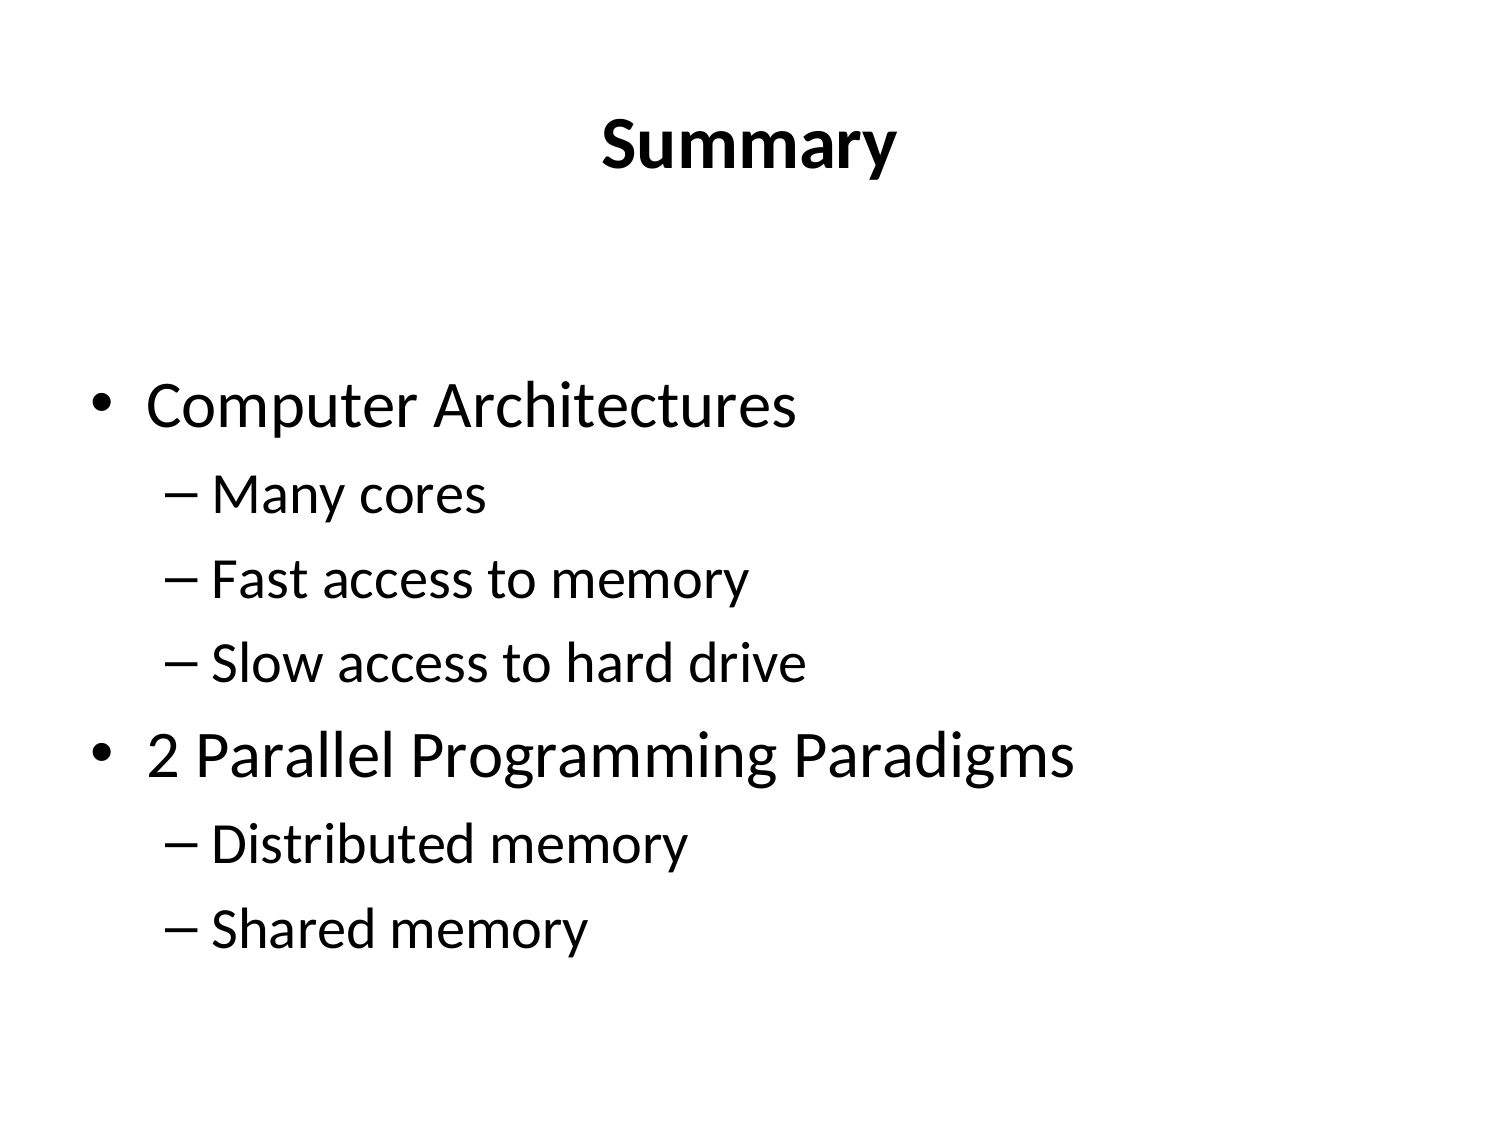

# Summary
Computer Architectures
Many cores
Fast access to memory
Slow access to hard drive
2 Parallel Programming Paradigms
Distributed memory
Shared memory